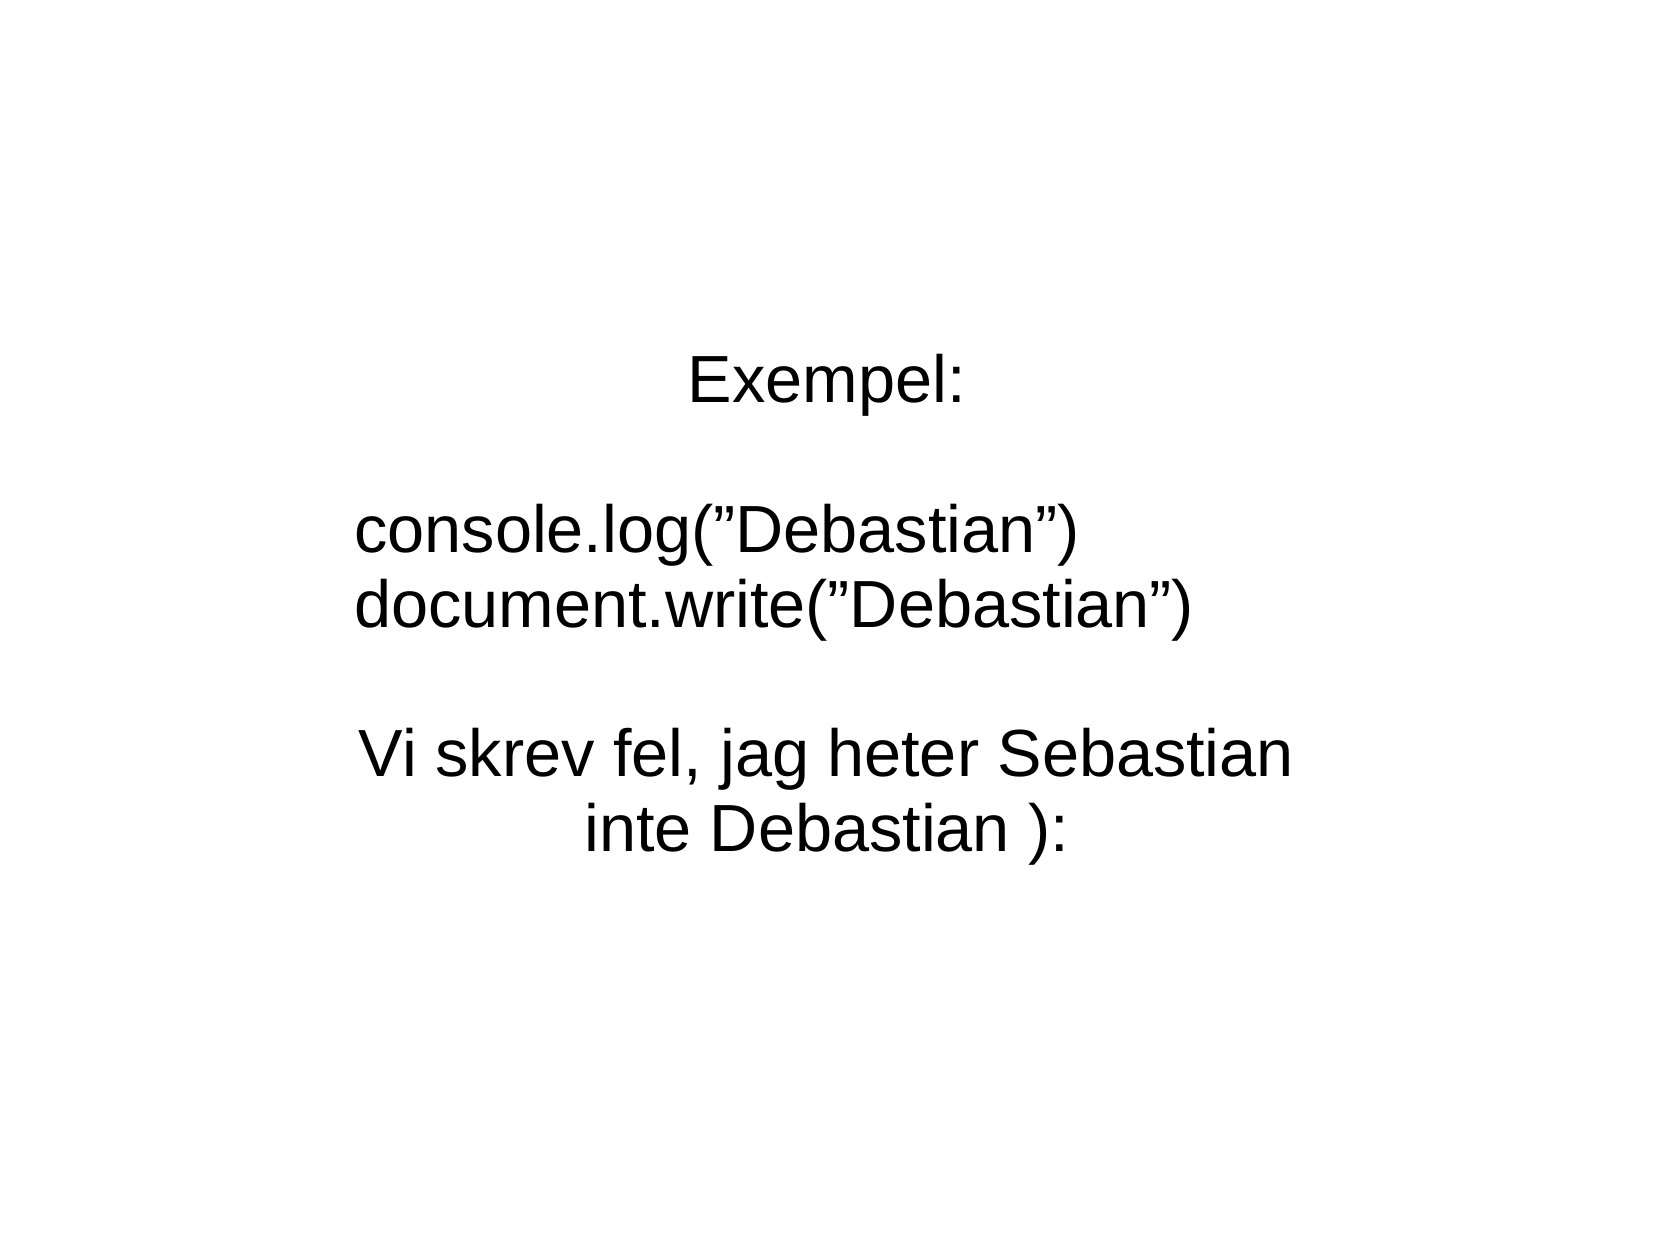

# Exempel:
console.log(”Debastian”)
document.write(”Debastian”)
Vi skrev fel, jag heter Sebastian inte Debastian ):